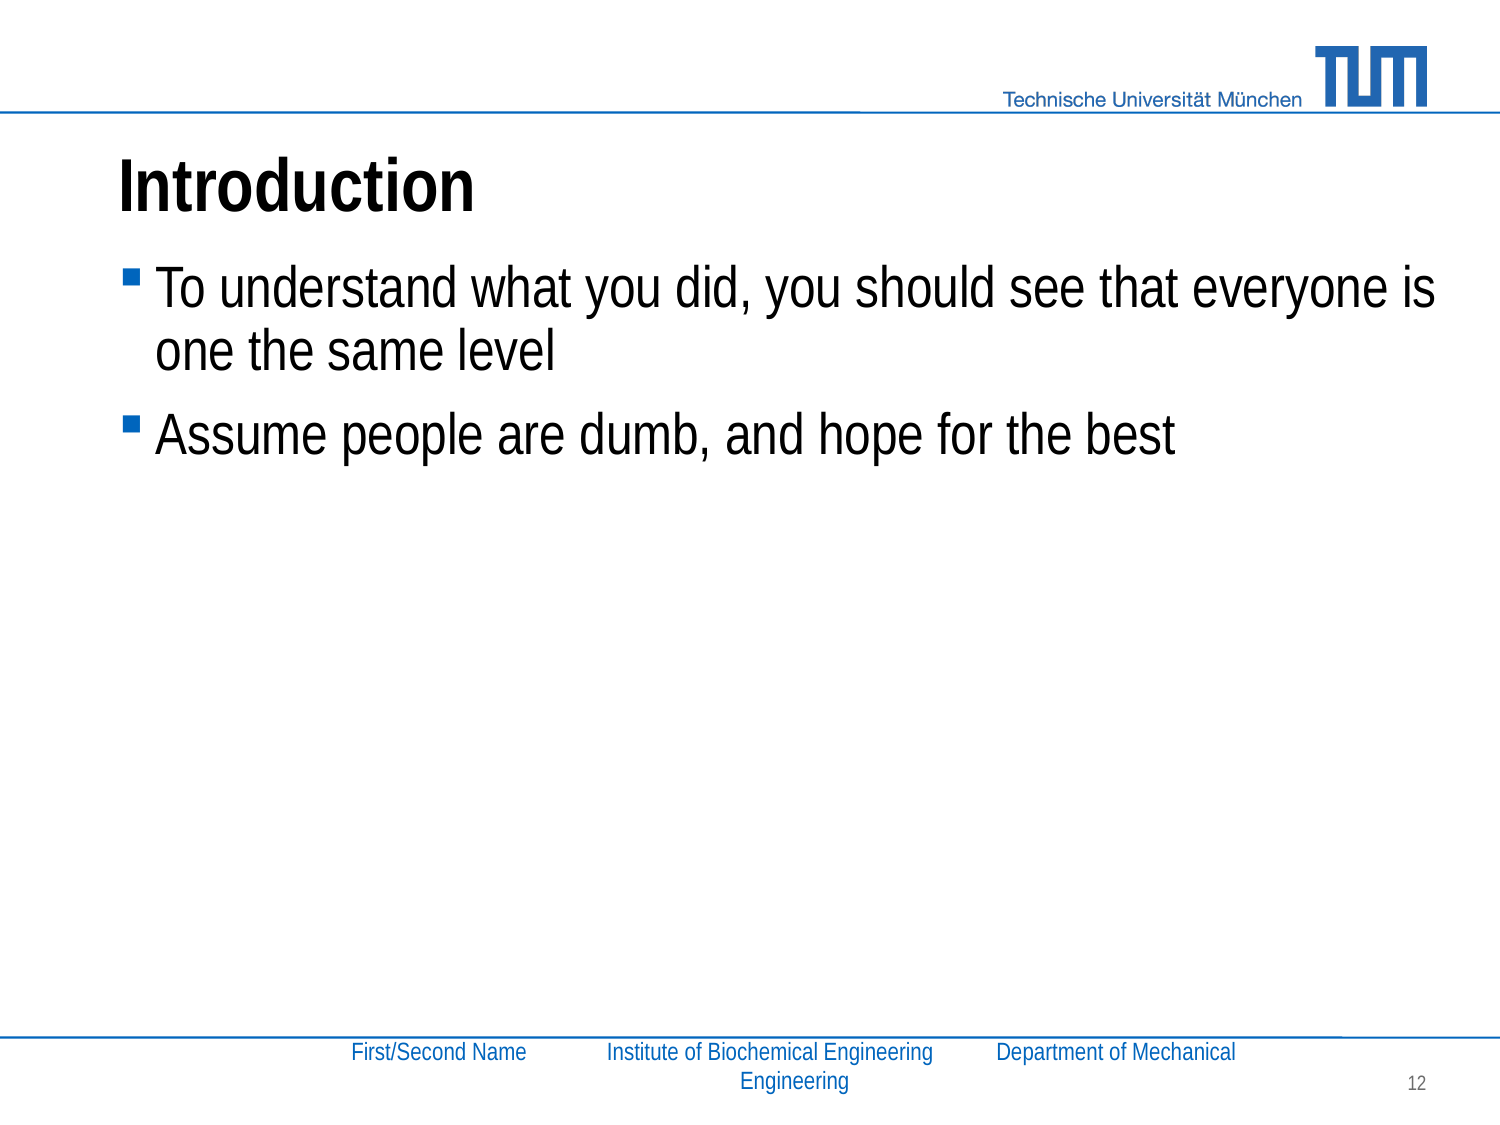

# Introduction
To understand what you did, you should see that everyone is one the same level
Assume people are dumb, and hope for the best
First/Second Name Institute of Biochemical Engineering Department of Mechanical Engineering